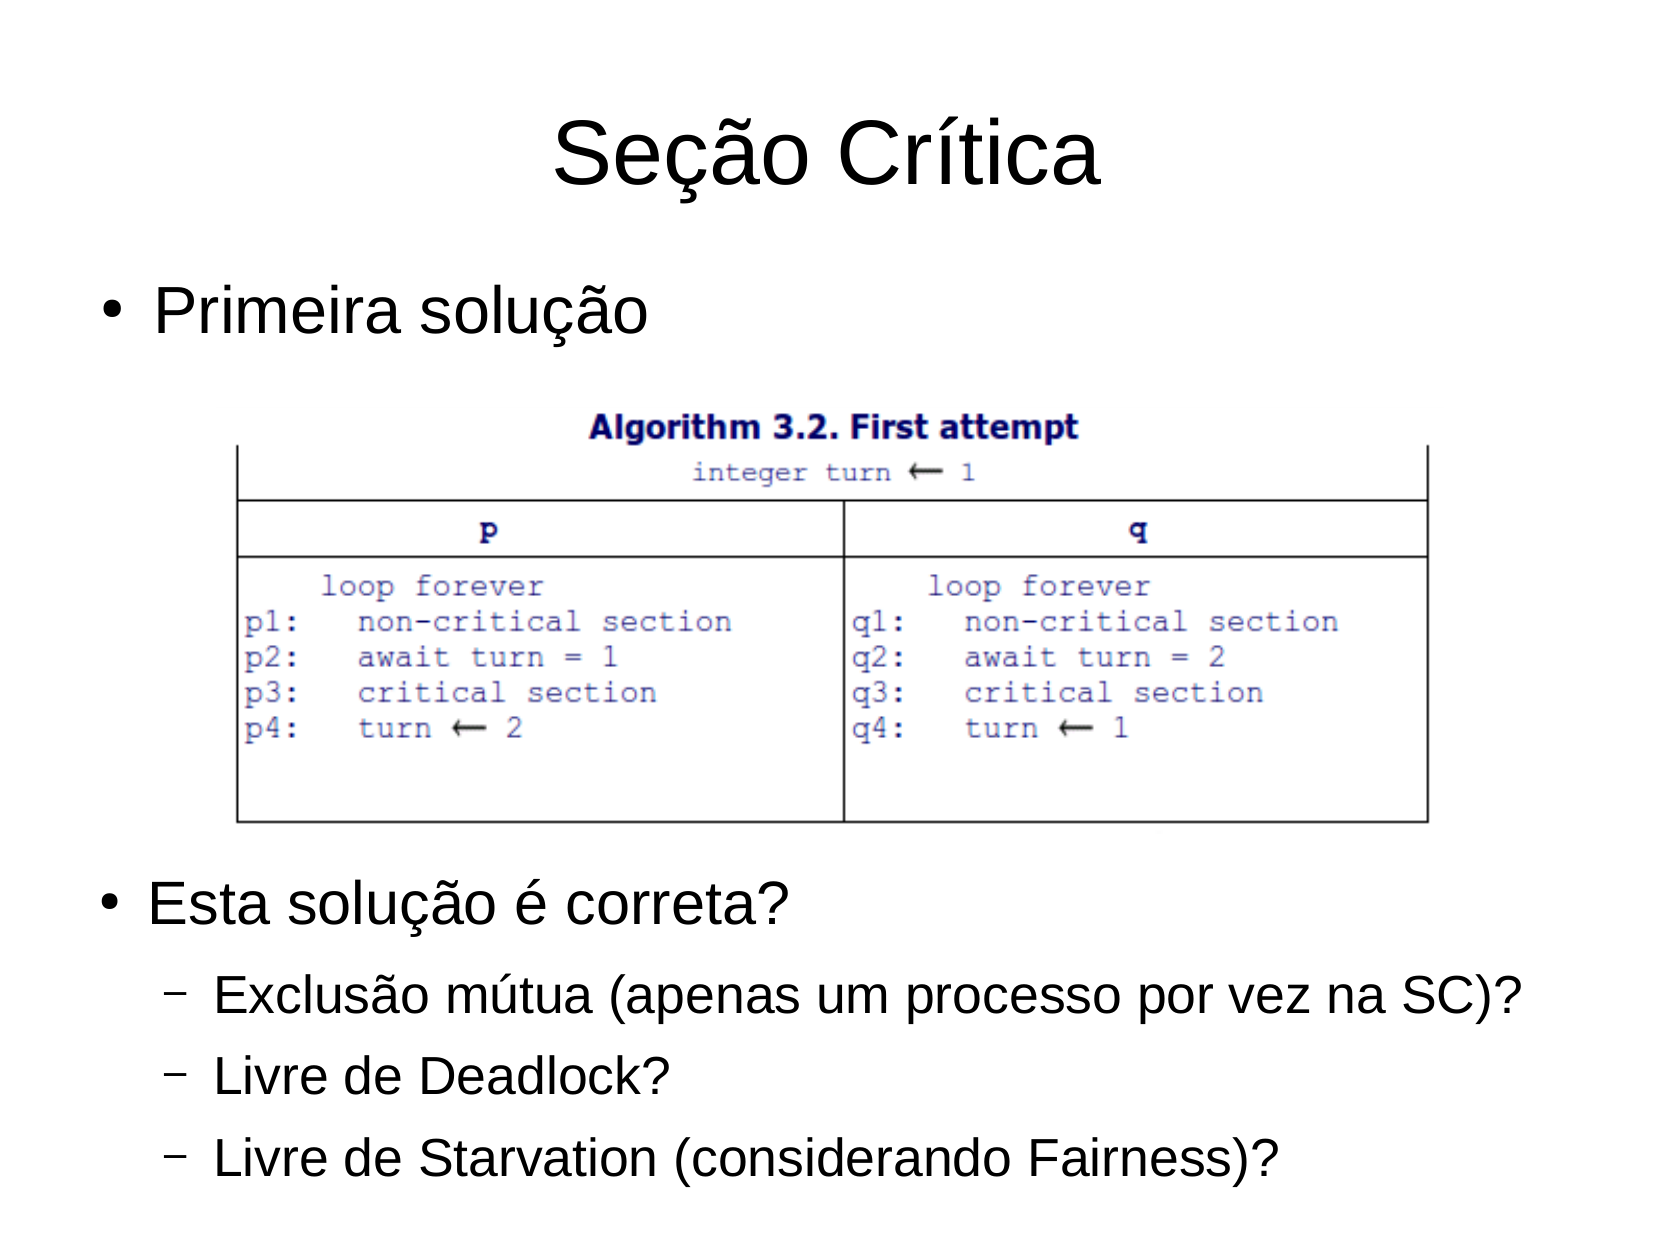

# Seção Crítica
Primeira solução
Esta solução é correta?
Exclusão mútua (apenas um processo por vez na SC)?
Livre de Deadlock?
Livre de Starvation (considerando Fairness)?